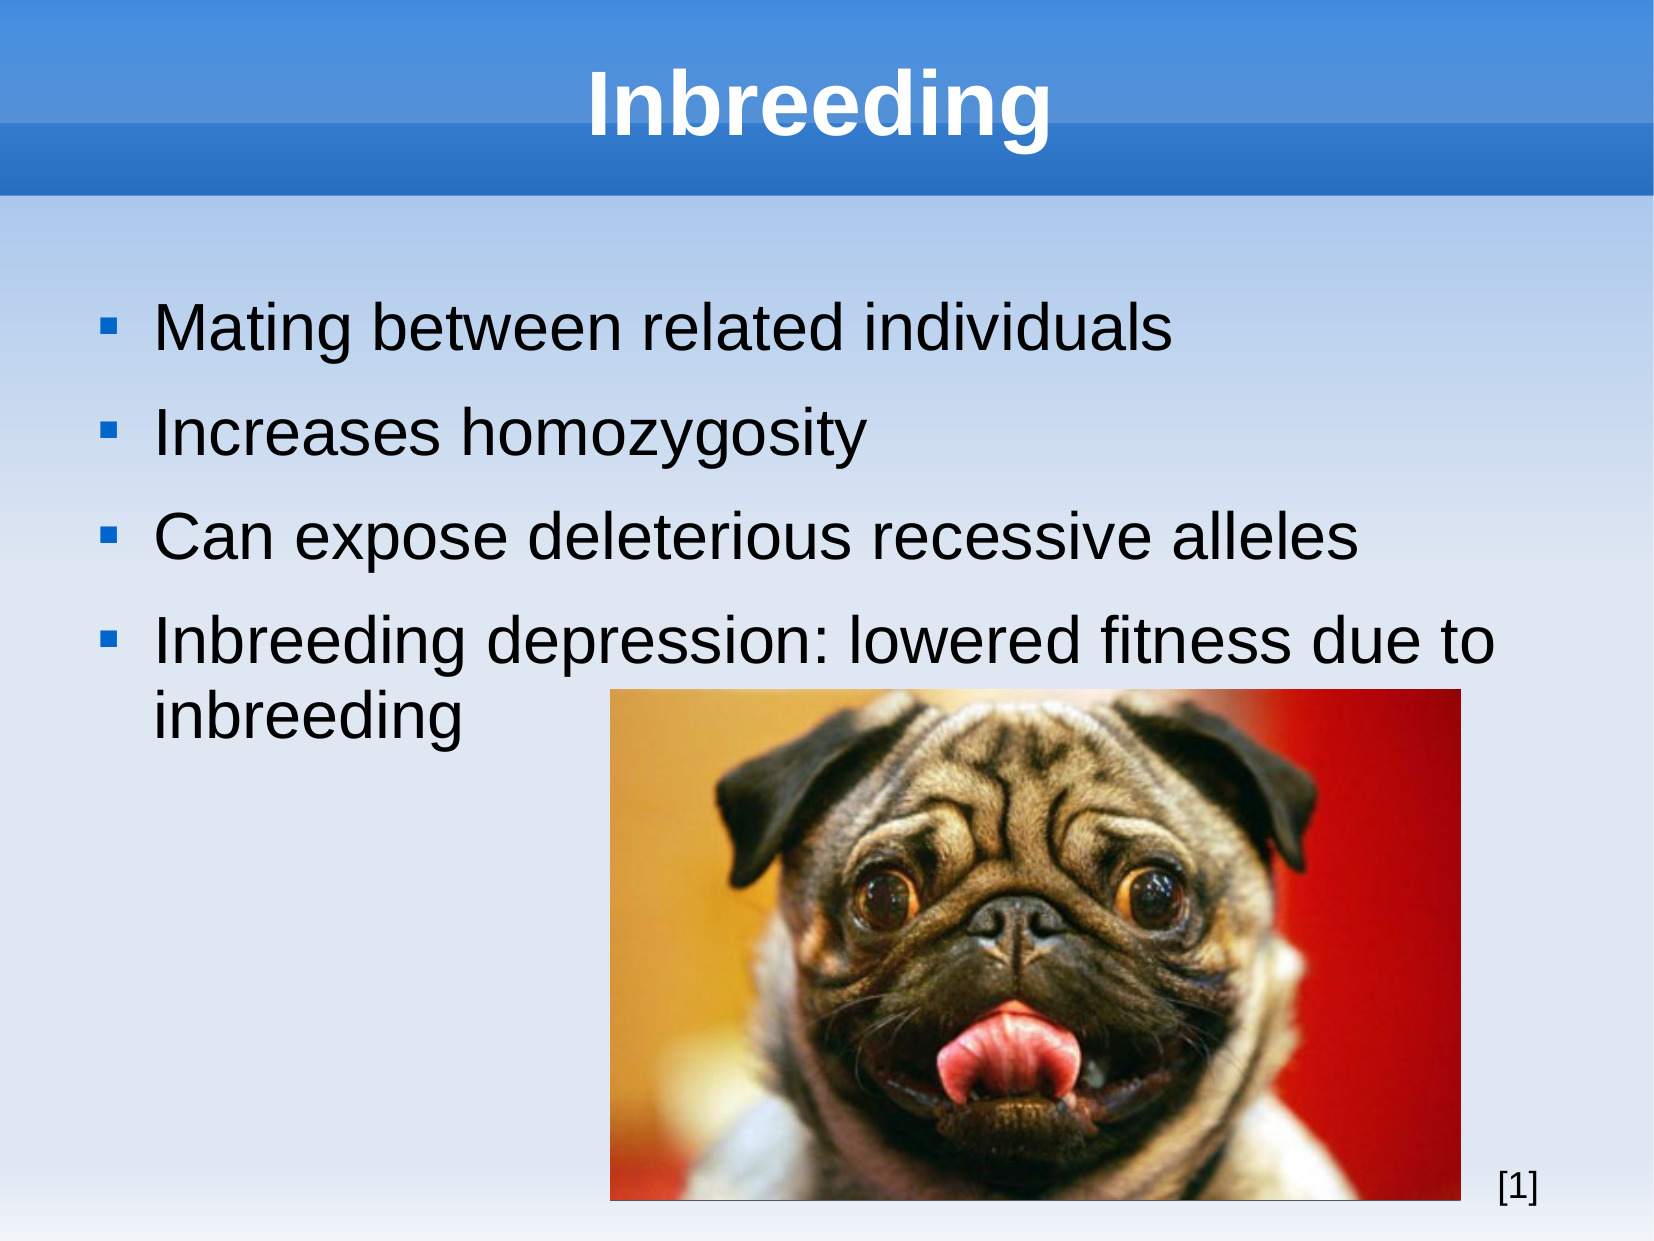

# Inbreeding
Mating between related individuals
Increases homozygosity
Can expose deleterious recessive alleles
Inbreeding depression: lowered fitness due to inbreeding
[1]